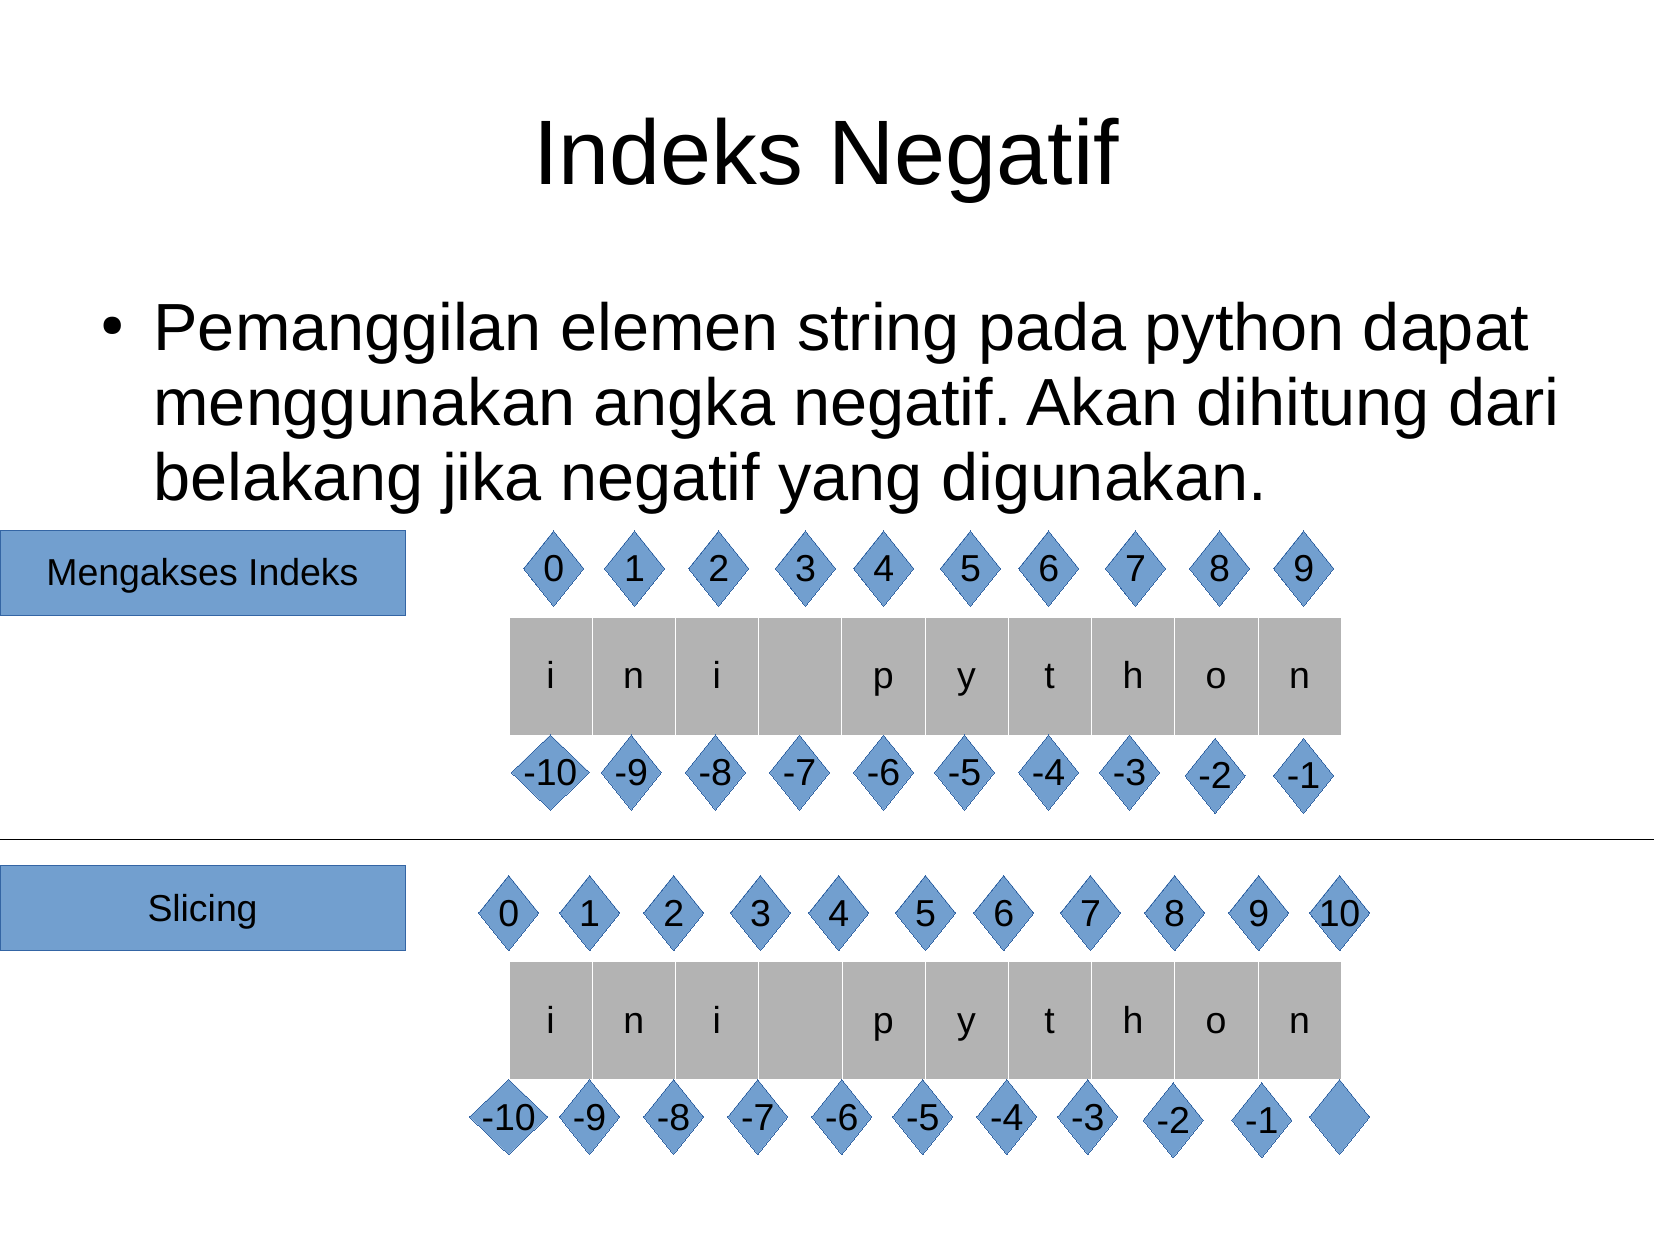

# Indeks Negatif
Pemanggilan elemen string pada python dapat menggunakan angka negatif. Akan dihitung dari belakang jika negatif yang digunakan.
Mengakses Indeks
0
1
2
3
4
5
6
7
8
9
0
1
2
3
4
5
6
7
8
9
| i | n | i | | p | y | t | h | o | n |
| --- | --- | --- | --- | --- | --- | --- | --- | --- | --- |
| i | n | i | | p | y | t | h | o | n |
| --- | --- | --- | --- | --- | --- | --- | --- | --- | --- |
-10
-9
-8
-5
-4
-7
-6
-3
-1
-2
Slicing
0
1
2
3
4
5
6
7
8
9
10
0
1
2
3
4
5
6
7
8
9
10
| i | n | i | | p | y | t | h | o | n |
| --- | --- | --- | --- | --- | --- | --- | --- | --- | --- |
| i | n | i | | p | y | t | h | o | n |
| --- | --- | --- | --- | --- | --- | --- | --- | --- | --- |
-10
-9
-8
-5
-4
-7
-6
-3
-1
-2